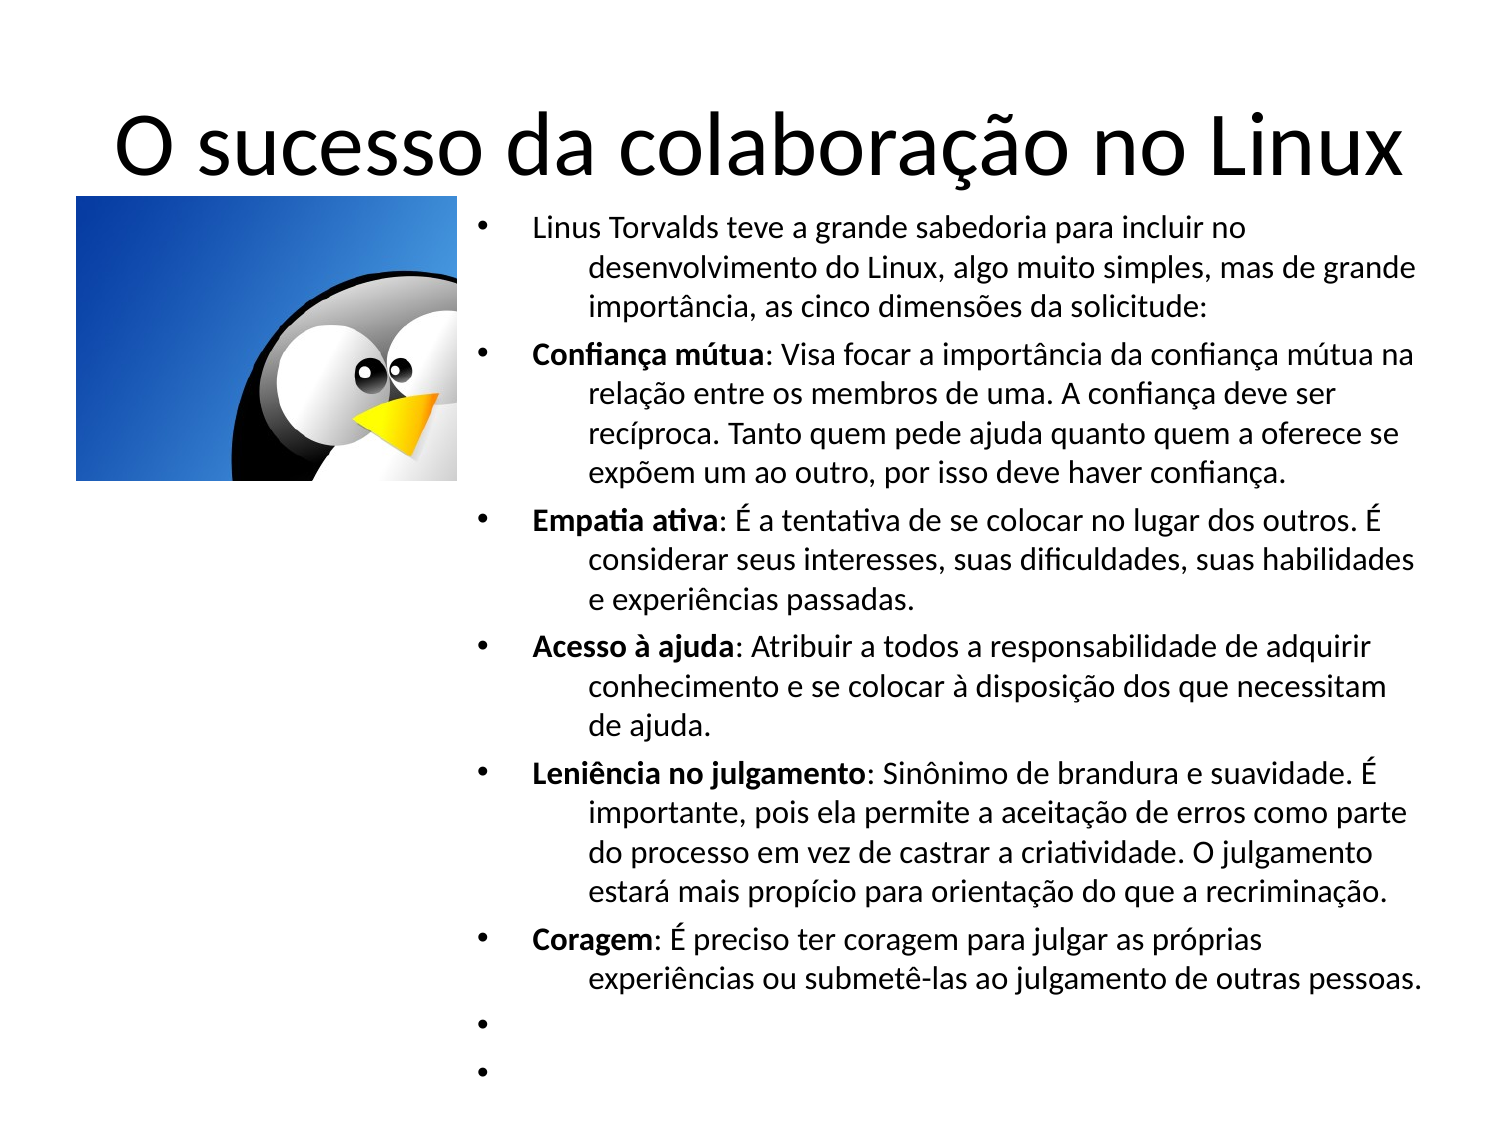

# O sucesso da colaboração no Linux
Linus Torvalds teve a grande sabedoria para incluir no desenvolvimento do Linux, algo muito simples, mas de grande importância, as cinco dimensões da solicitude:
Confiança mútua: Visa focar a importância da confiança mútua na relação entre os membros de uma. A confiança deve ser recíproca. Tanto quem pede ajuda quanto quem a oferece se expõem um ao outro, por isso deve haver confiança.
Empatia ativa: É a tentativa de se colocar no lugar dos outros. É considerar seus interesses, suas dificuldades, suas habilidades e experiências passadas.
Acesso à ajuda: Atribuir a todos a responsabilidade de adquirir conhecimento e se colocar à disposição dos que necessitam de ajuda.
Leniência no julgamento: Sinônimo de brandura e suavidade. É importante, pois ela permite a aceitação de erros como parte do processo em vez de castrar a criatividade. O julgamento estará mais propício para orientação do que a recriminação.
Coragem: É preciso ter coragem para julgar as próprias experiências ou submetê-las ao julgamento de outras pessoas.